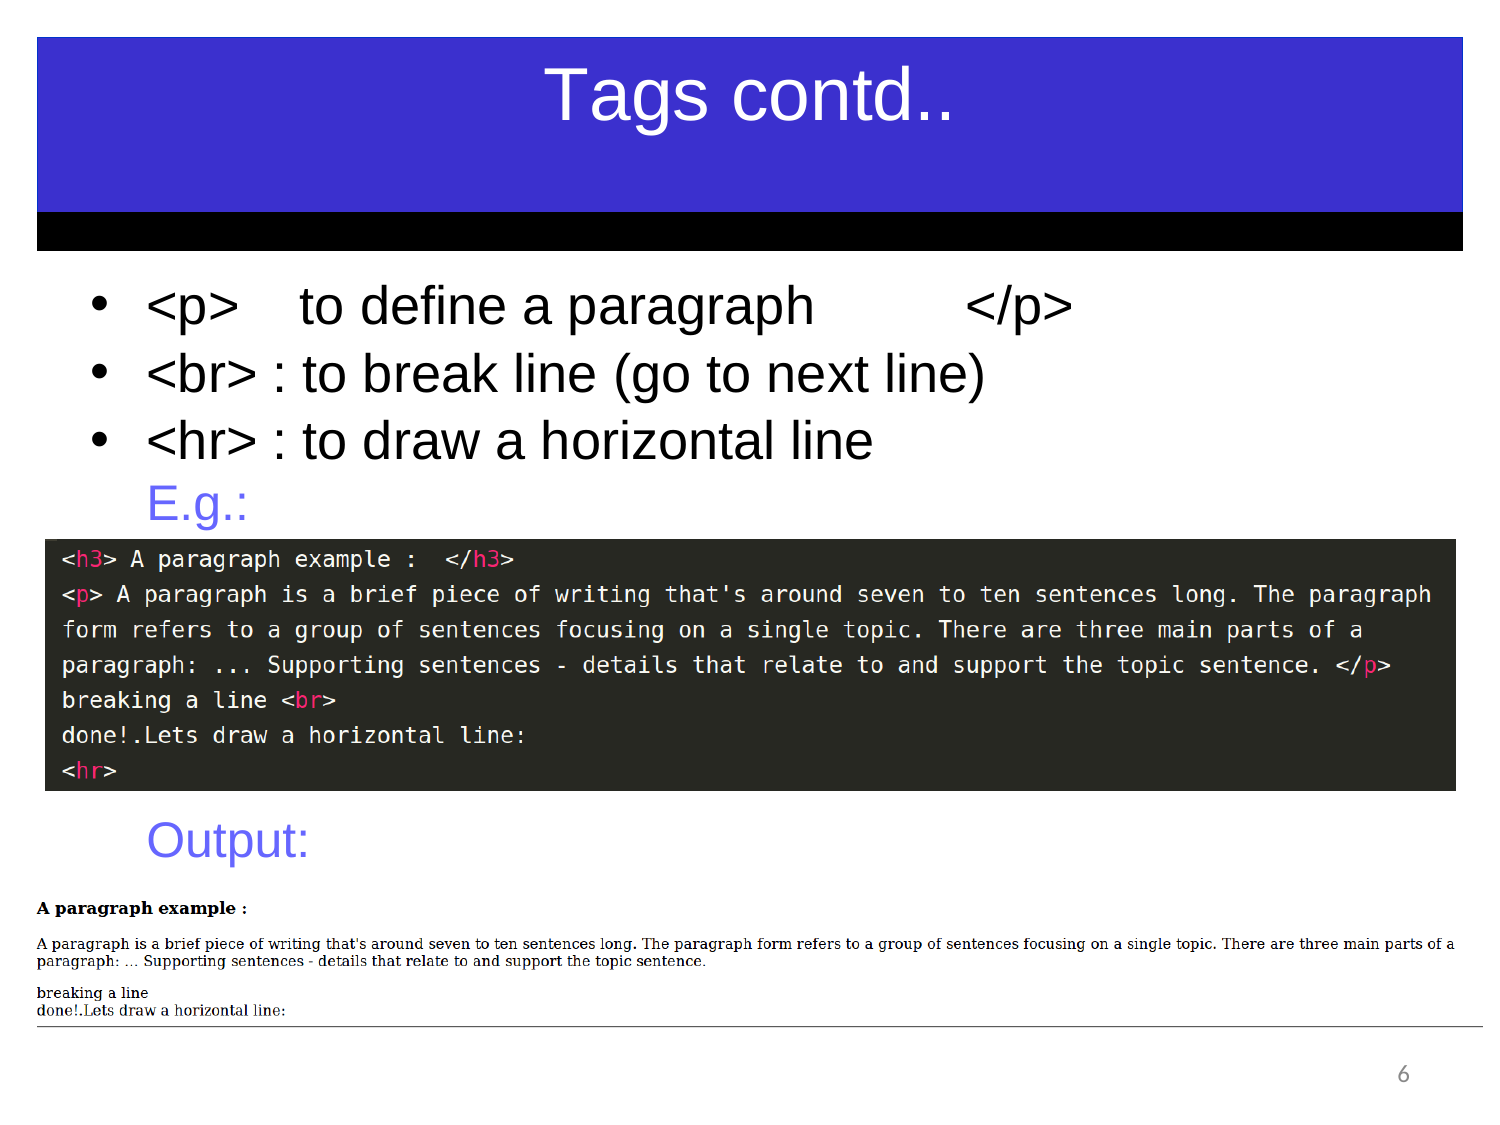

Tags contd..
# <p> to define a paragraph </p>
<br> : to break line (go to next line)
<hr> : to draw a horizontal line
E.g.:
Output: